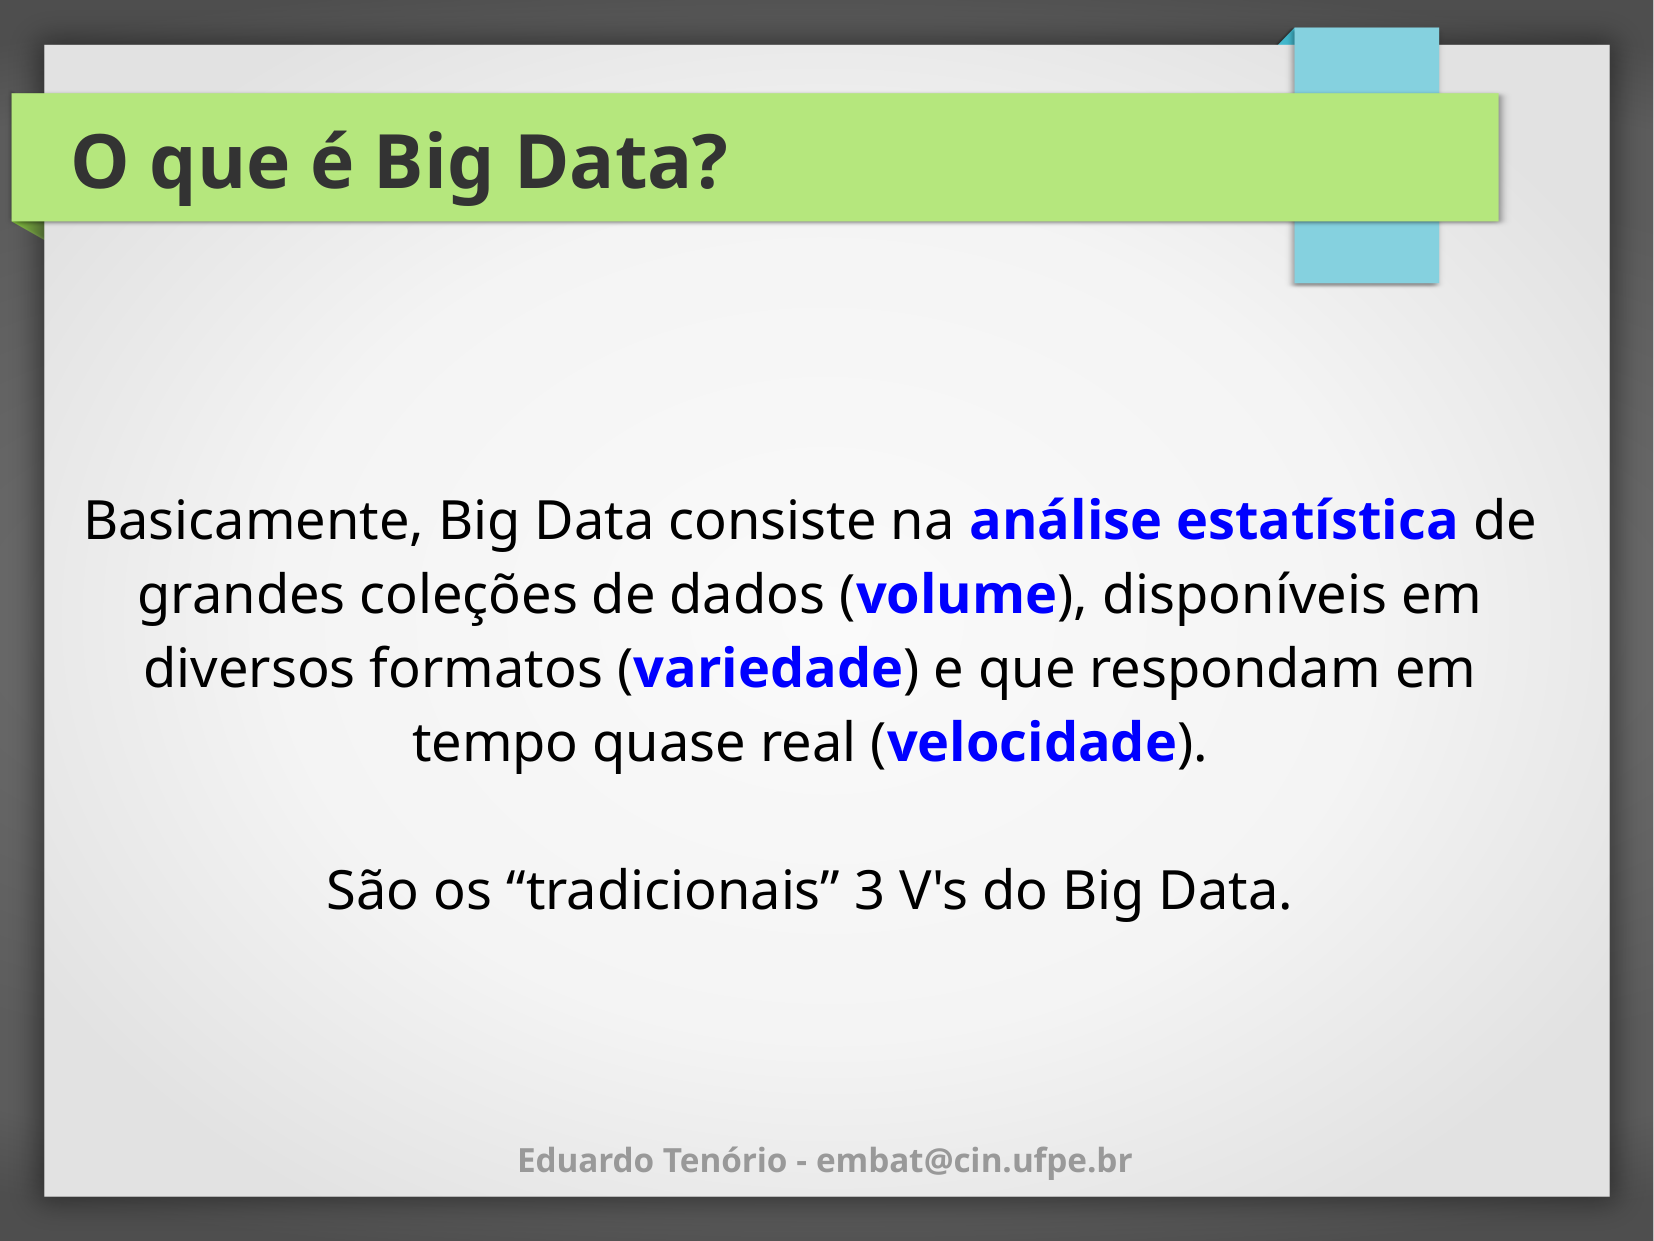

# O que é Big Data?
Basicamente, Big Data consiste na análise estatística de grandes coleções de dados (volume), disponíveis em diversos formatos (variedade) e que respondam em tempo quase real (velocidade).
São os “tradicionais” 3 V's do Big Data.
Eduardo Tenório - embat@cin.ufpe.br